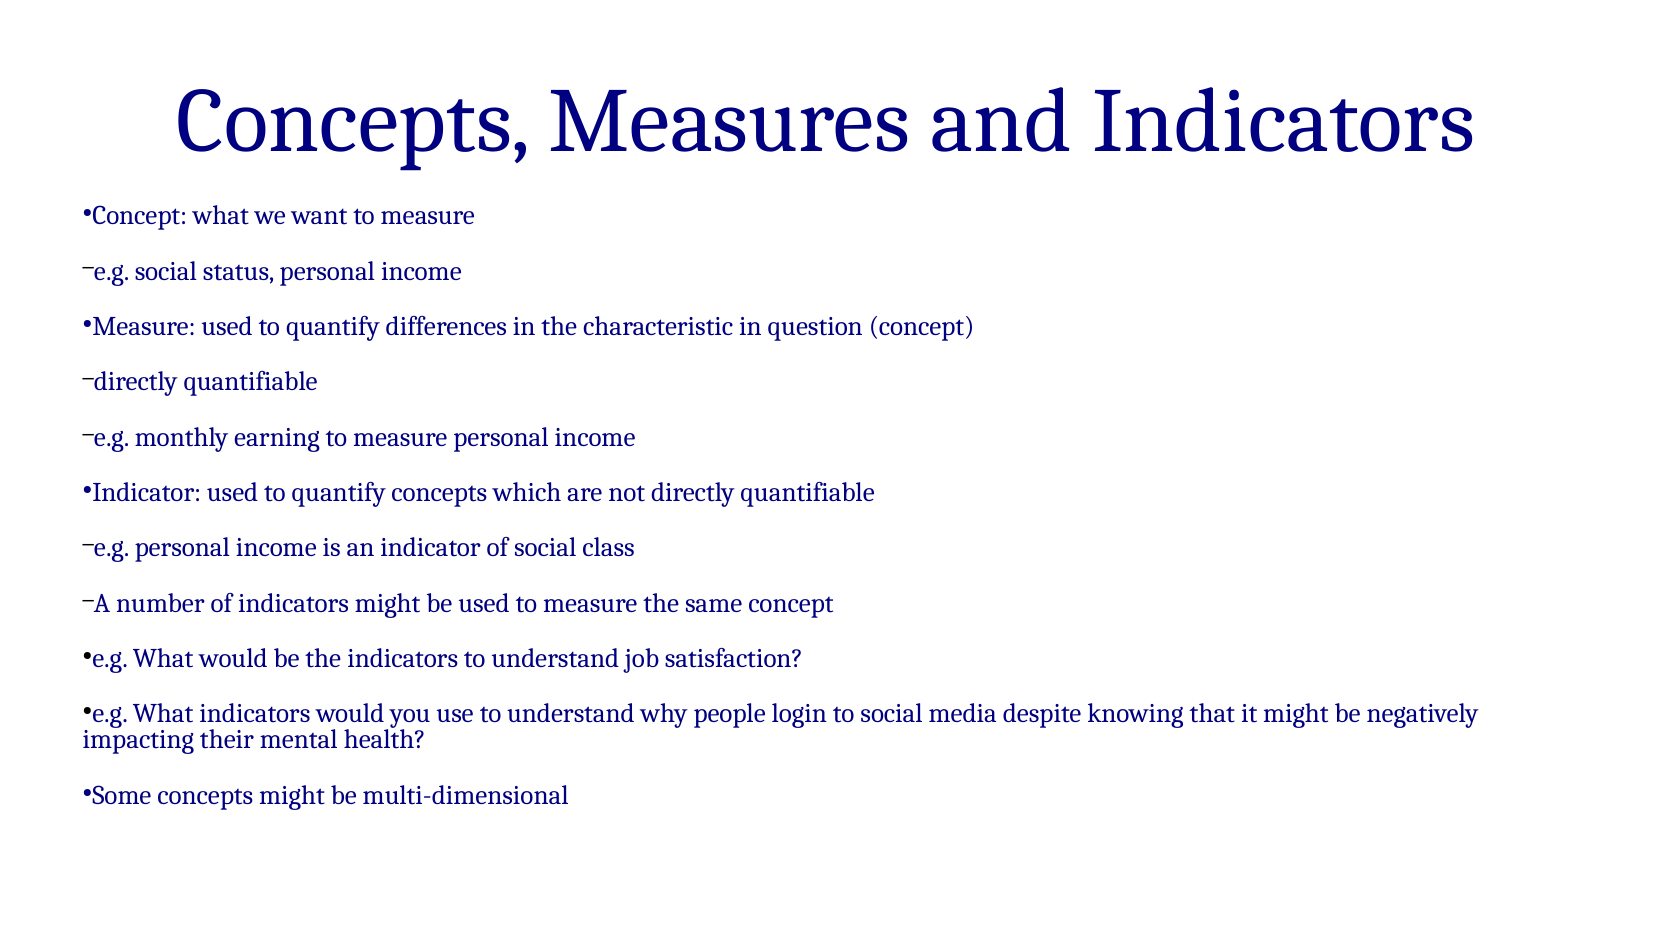

# Concepts, Measures and Indicators
Concept: what we want to measure
e.g. social status, personal income
Measure: used to quantify differences in the characteristic in question (concept)
directly quantifiable
e.g. monthly earning to measure personal income
Indicator: used to quantify concepts which are not directly quantifiable
e.g. personal income is an indicator of social class
A number of indicators might be used to measure the same concept
e.g. What would be the indicators to understand job satisfaction?
e.g. What indicators would you use to understand why people login to social media despite knowing that it might be negatively impacting their mental health?
Some concepts might be multi-dimensional